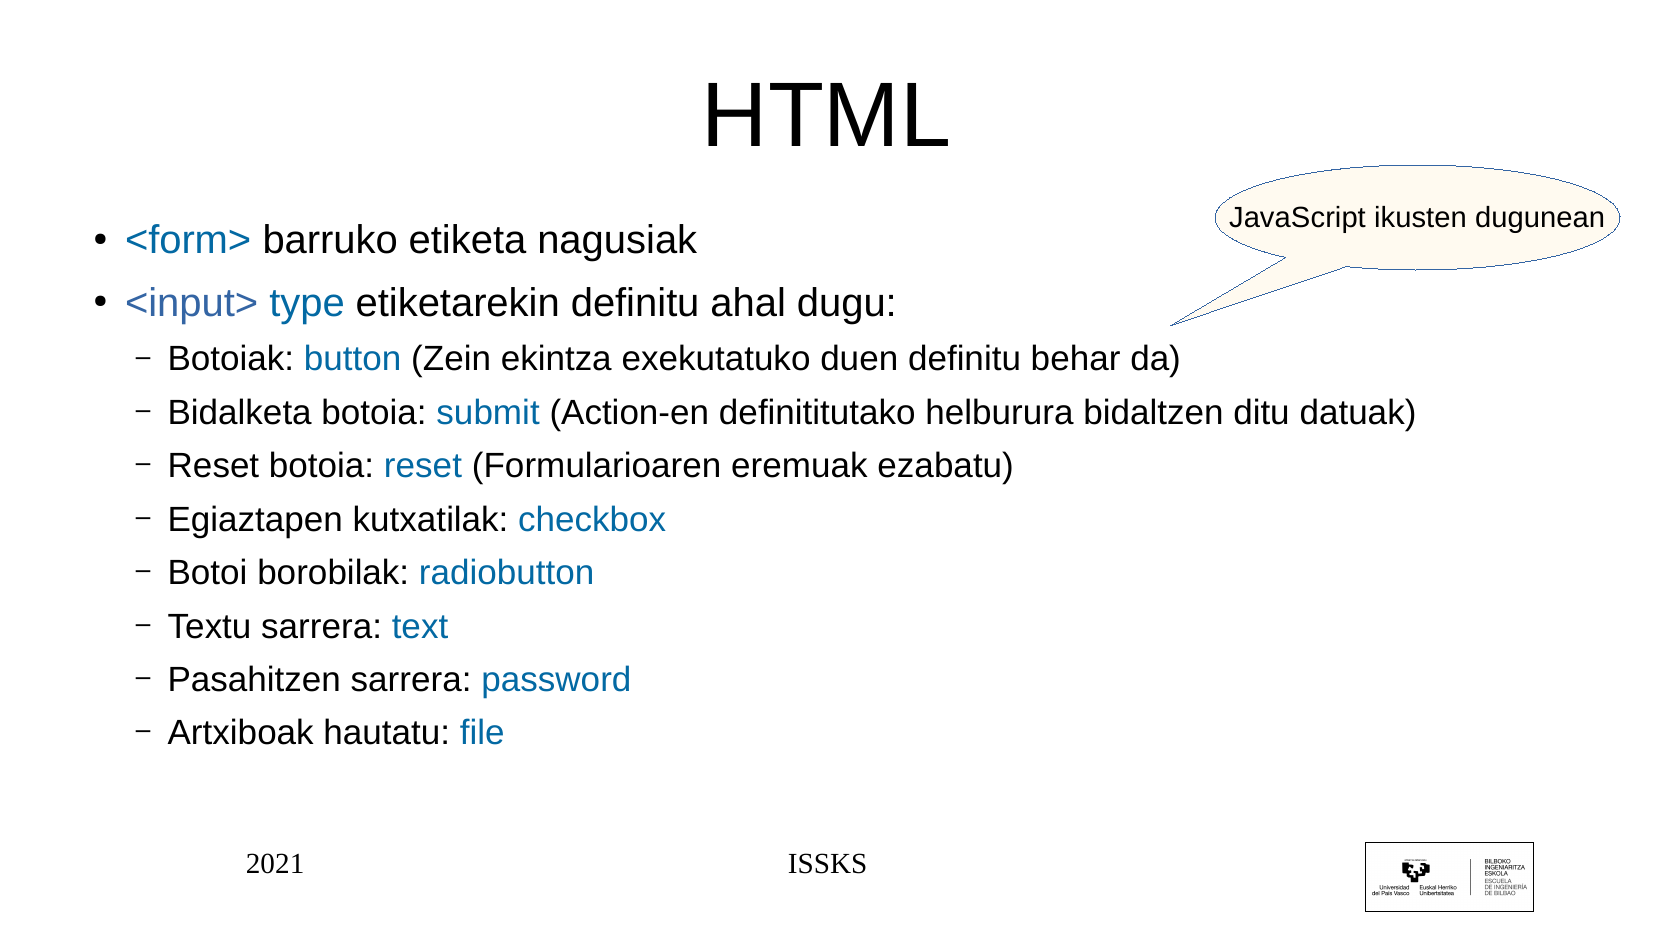

# HTML
JavaScript ikusten dugunean
<form> barruko etiketa nagusiak
<input> type etiketarekin definitu ahal dugu:
Botoiak: button (Zein ekintza exekutatuko duen definitu behar da)
Bidalketa botoia: submit (Action-en definititutako helburura bidaltzen ditu datuak)
Reset botoia: reset (Formularioaren eremuak ezabatu)
Egiaztapen kutxatilak: checkbox
Botoi borobilak: radiobutton
Textu sarrera: text
Pasahitzen sarrera: password
Artxiboak hautatu: file